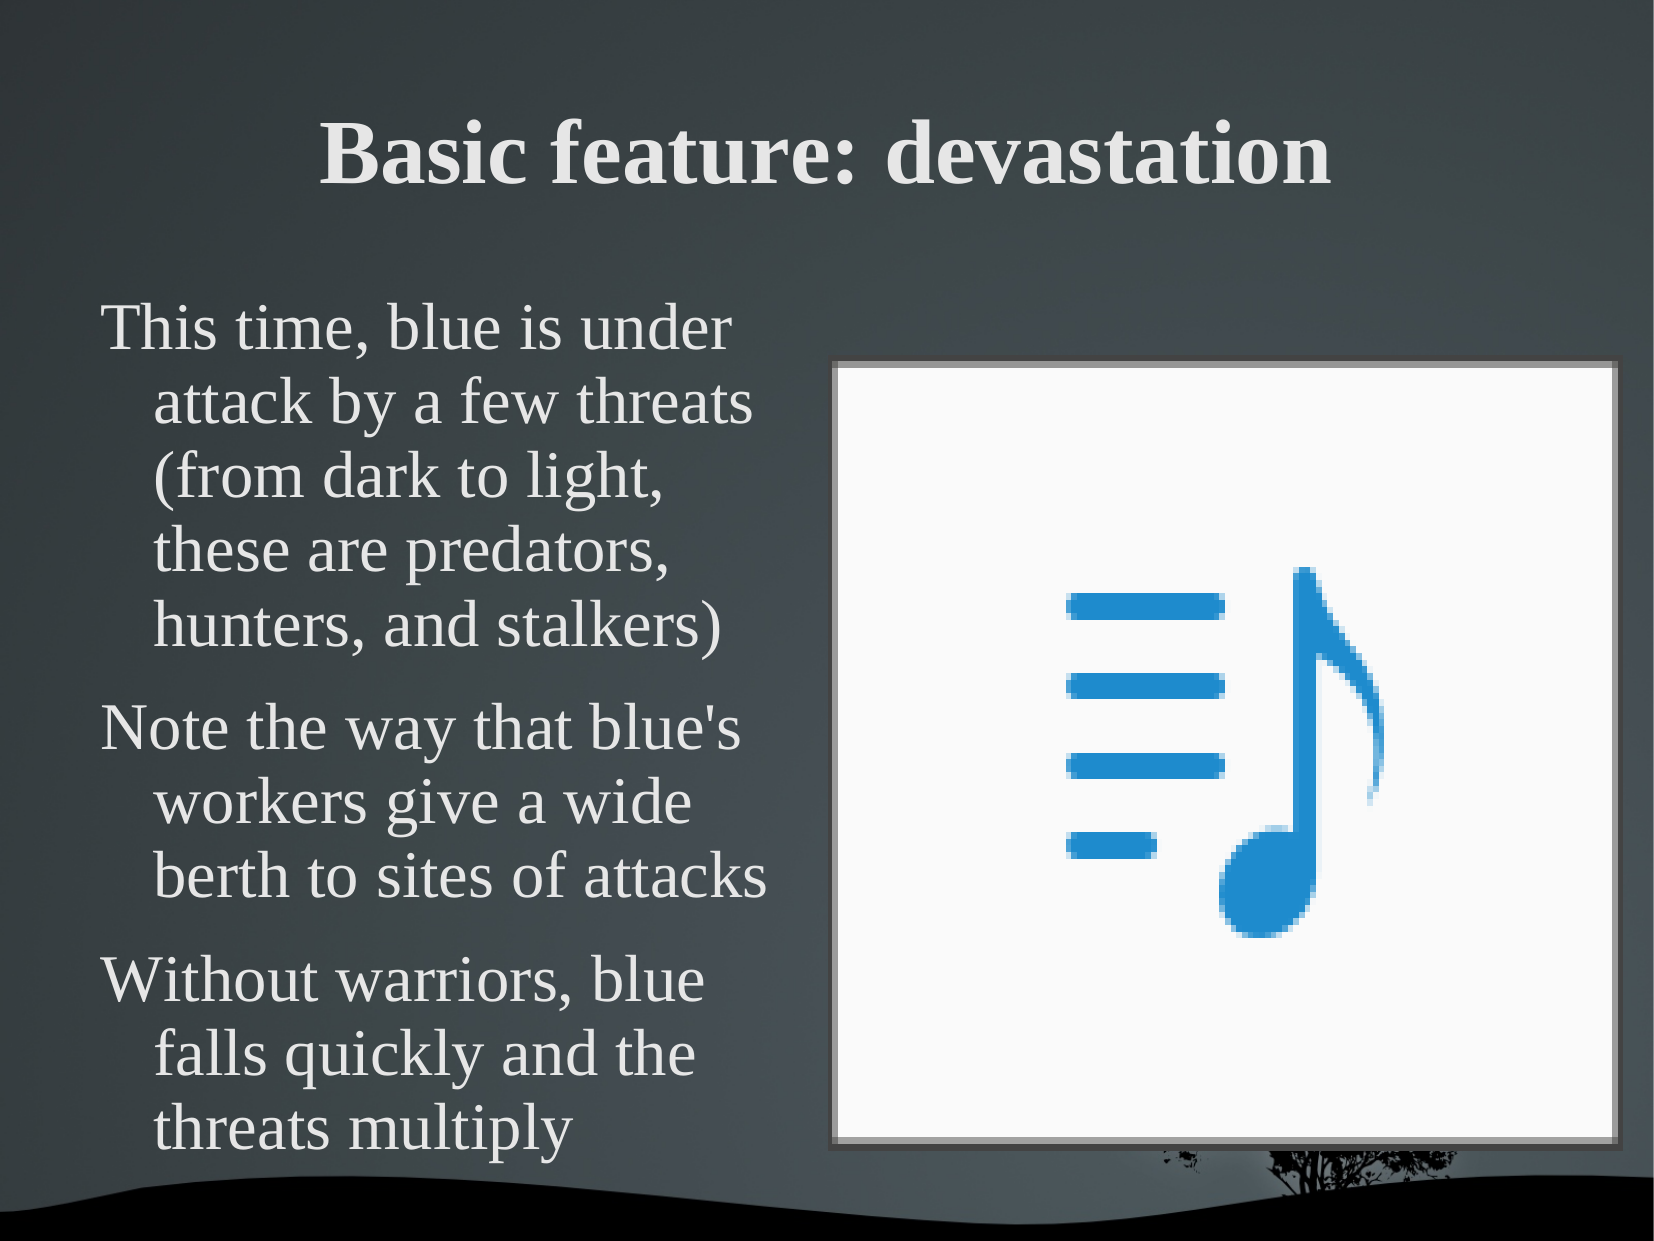

# Basic feature: devastation
This time, blue is under attack by a few threats (from dark to light, these are predators, hunters, and stalkers)
Note the way that blue's workers give a wide berth to sites of attacks
Without warriors, blue falls quickly and the threats multiply